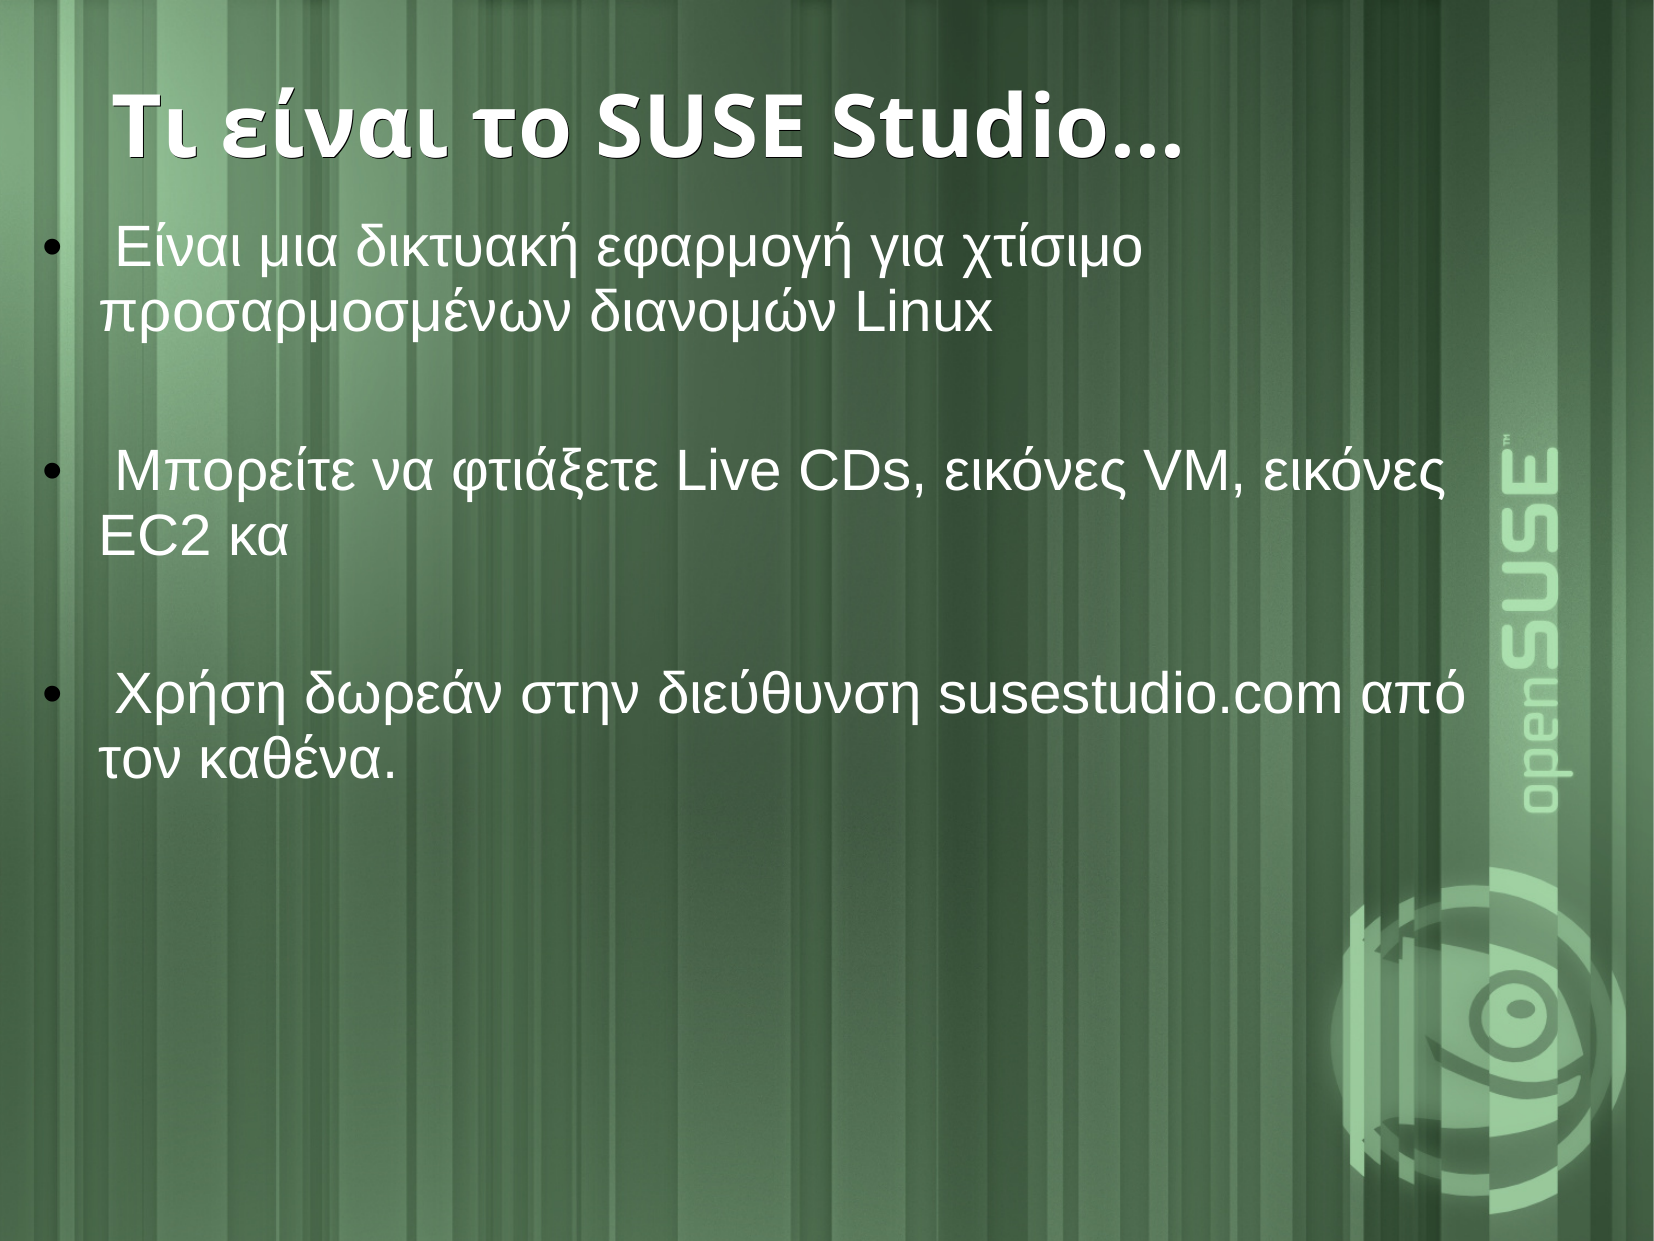

# Τι είναι το SUSE Studio...
 Είναι μια δικτυακή εφαρμογή για χτίσιμο προσαρμοσμένων διανομών Linux
 Μπορείτε να φτιάξετε Live CDs, εικόνες VM, εικόνες EC2 κα
 Χρήση δωρεάν στην διεύθυνση susestudio.com από τον καθένα.